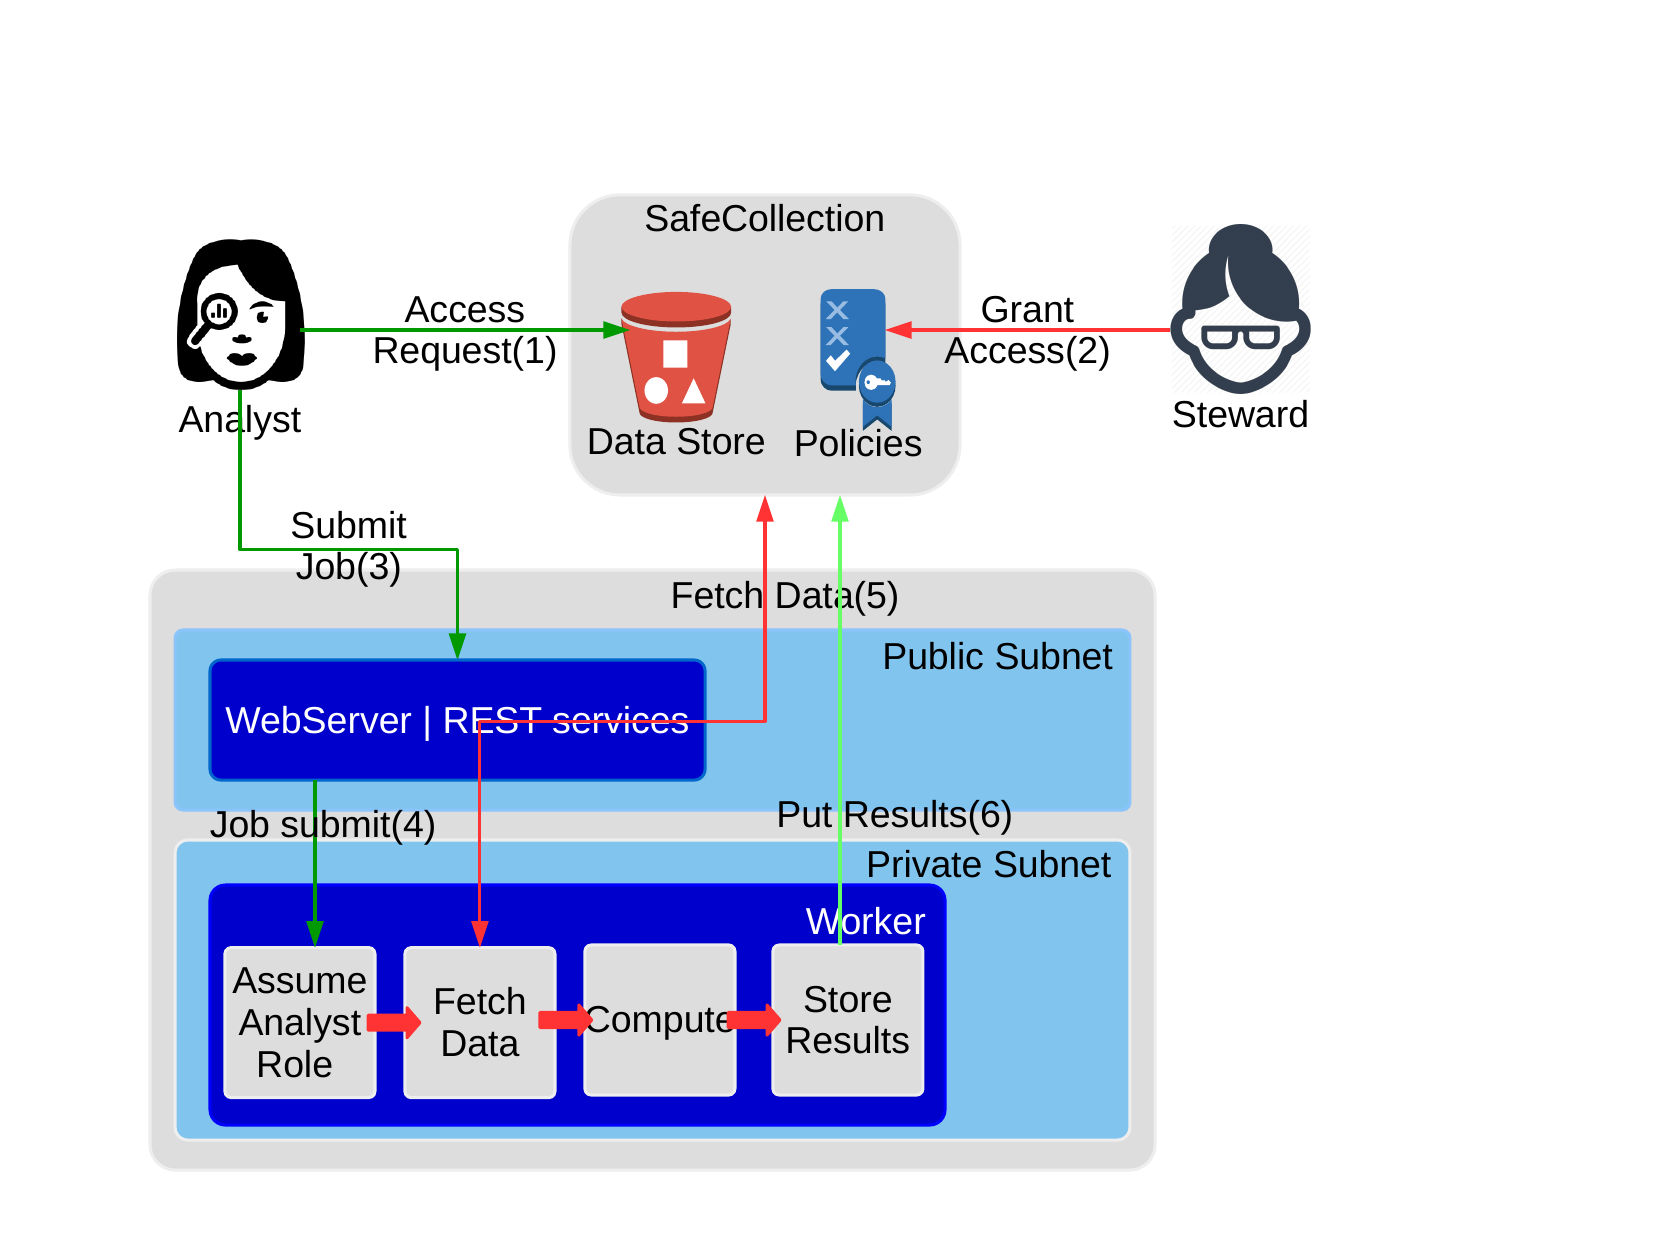

SafeCollection
Steward
Data Store
Analyst
Policies
Access
Request(1)
Grant
Access(2)
Public Subnet
WebServer | REST services
Put Results(6)
Job submit(4)
Private Subnet
Worker
Compute
Store
Results
Assume
Analyst
Role
Fetch
Data